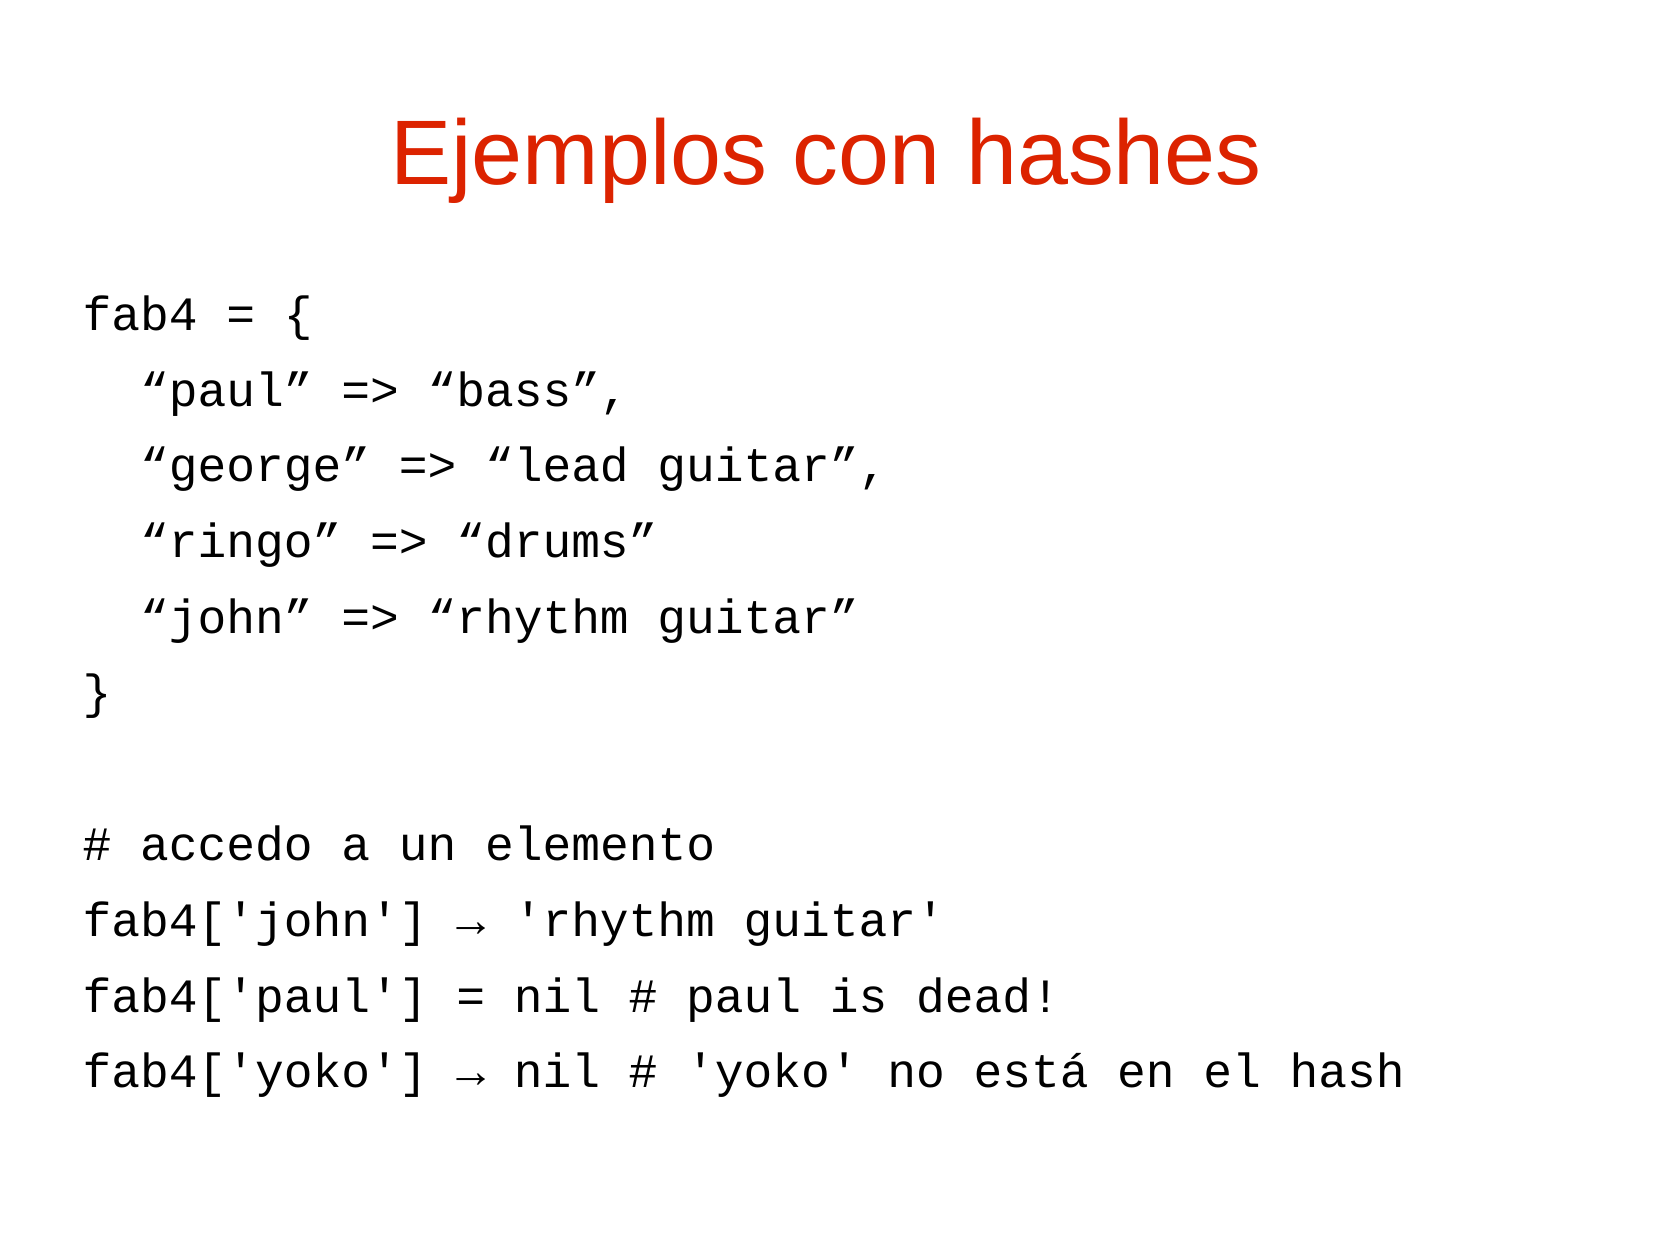

# Ejemplos con hashes
fab4 = {
 “paul” => “bass”,
 “george” => “lead guitar”,
 “ringo” => “drums”
 “john” => “rhythm guitar”
}
# accedo a un elemento
fab4['john'] → 'rhythm guitar'
fab4['paul'] = nil # paul is dead!
fab4['yoko'] → nil # 'yoko' no está en el hash